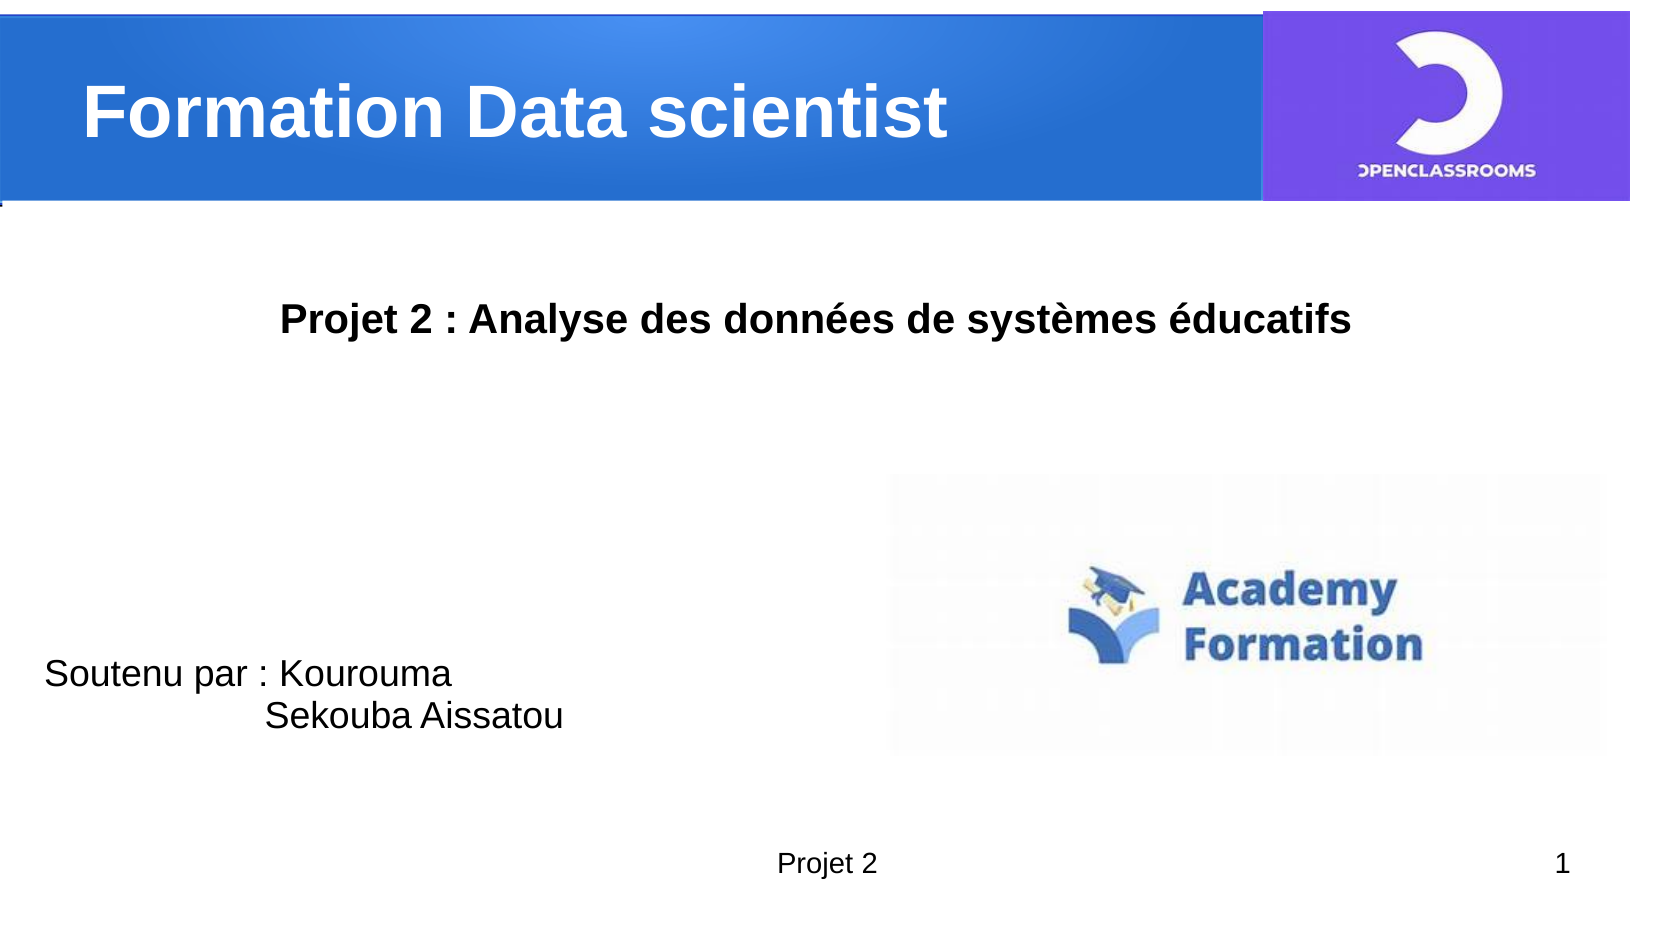

# Formation Data scientist
Projet 2 : Analyse des données de systèmes éducatifs
Soutenu par : Kourouma
 Sekouba Aissatou
Projet 2
1